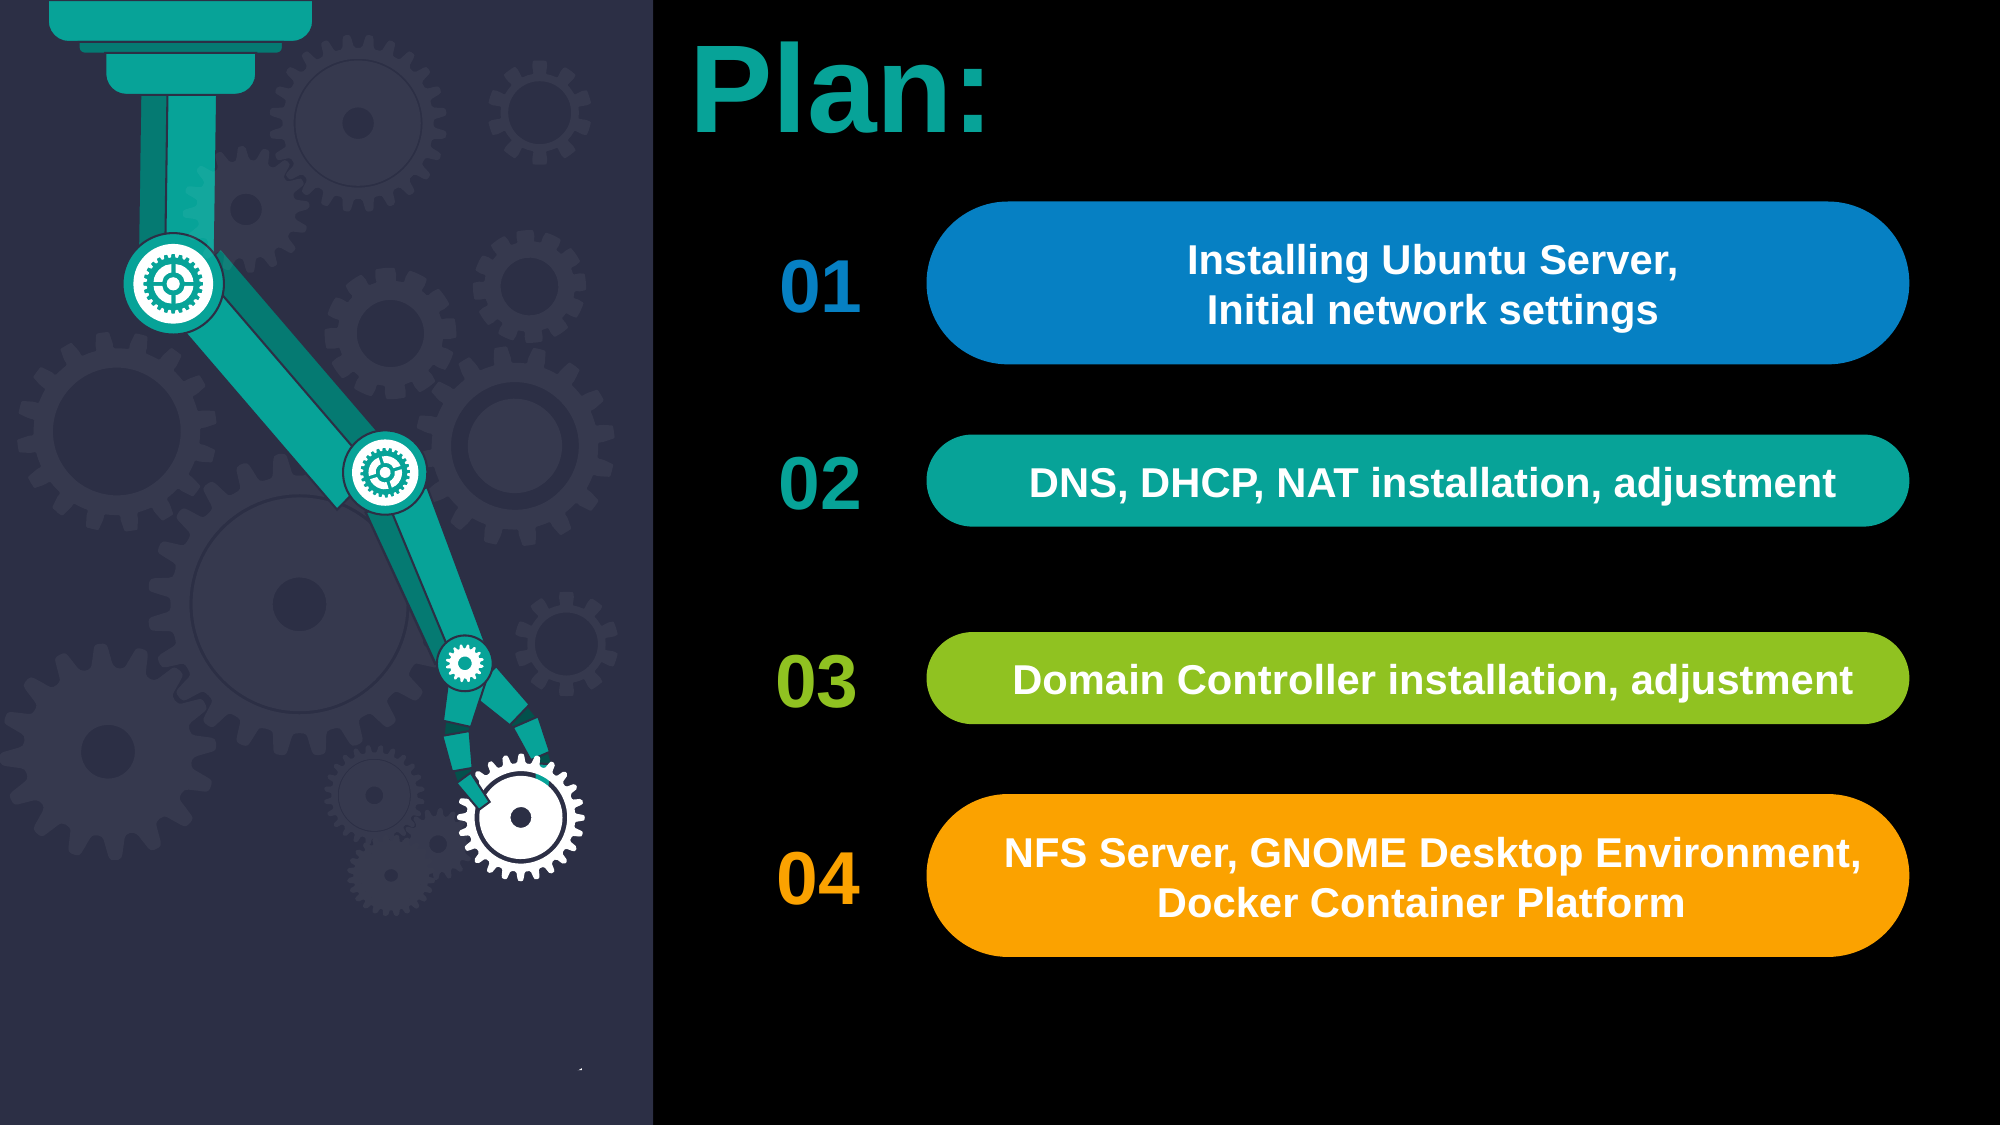

Plan:
Installing Ubuntu Server,
Initial network settings
01
02
DNS, DHCP, NAT installation, adjustment
03
Domain Controller installation, adjustment
NFS Server, GNOME Desktop Environment, Docker Container Platform
04